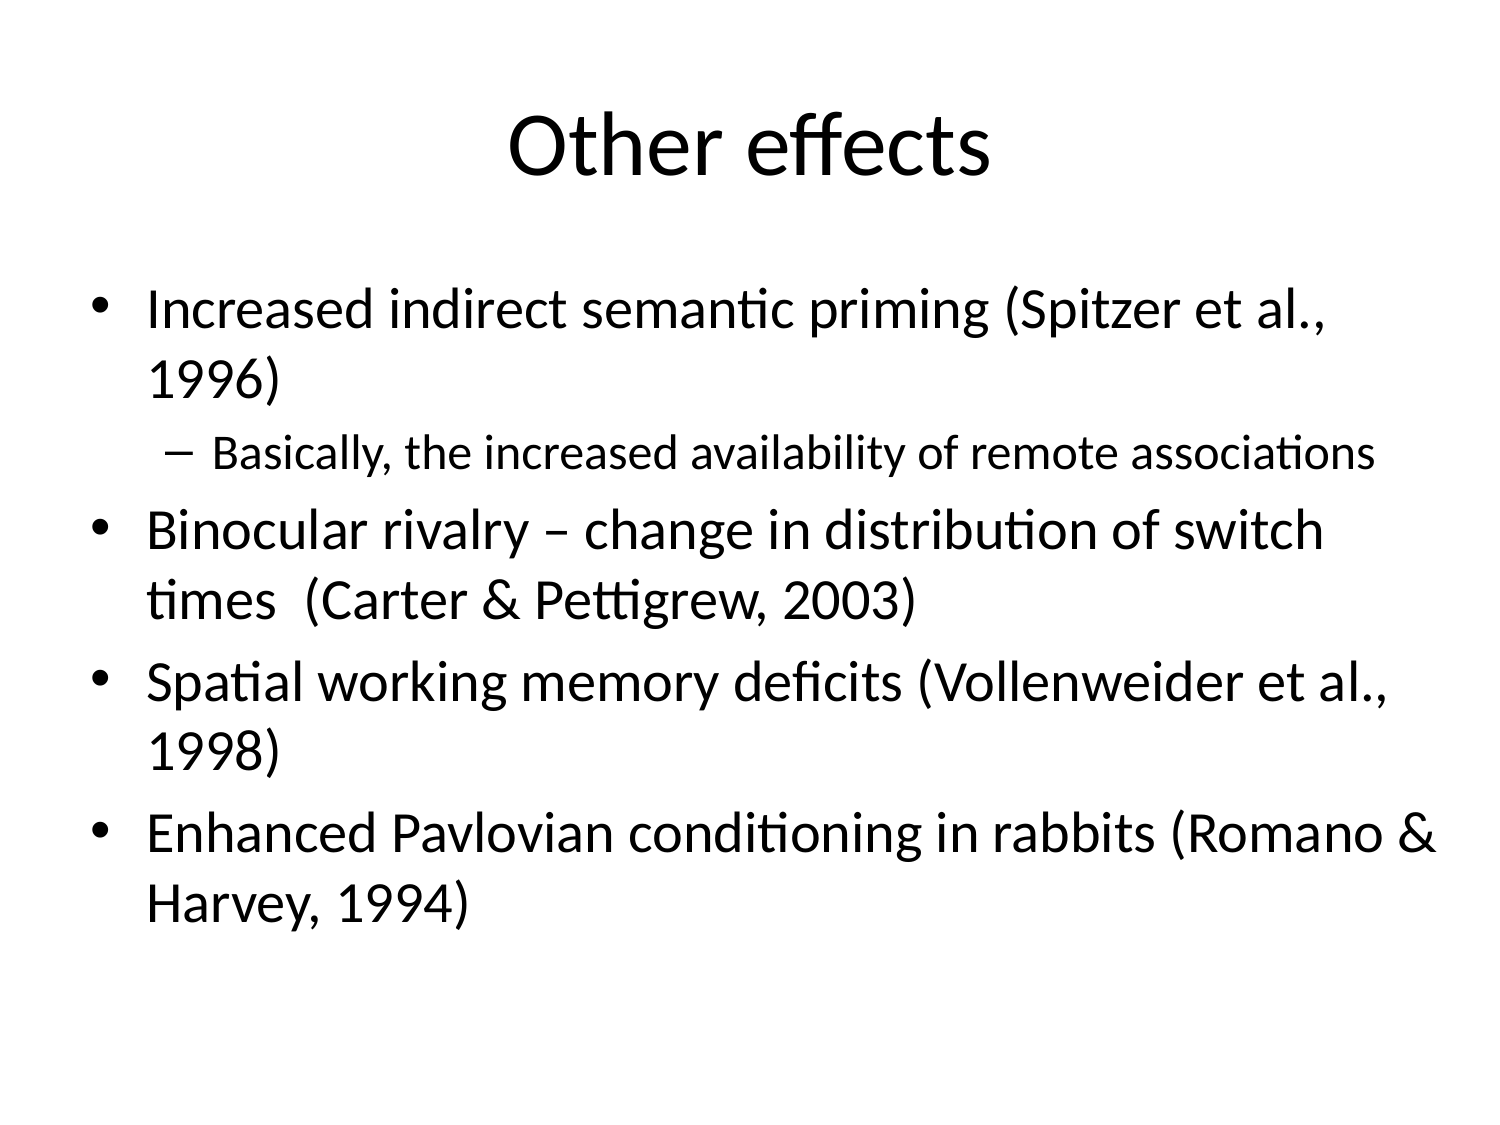

# Other effects
Increased indirect semantic priming (Spitzer et al., 1996)
Basically, the increased availability of remote associations
Binocular rivalry – change in distribution of switch times (Carter & Pettigrew, 2003)
Spatial working memory deficits (Vollenweider et al., 1998)
Enhanced Pavlovian conditioning in rabbits (Romano & Harvey, 1994)